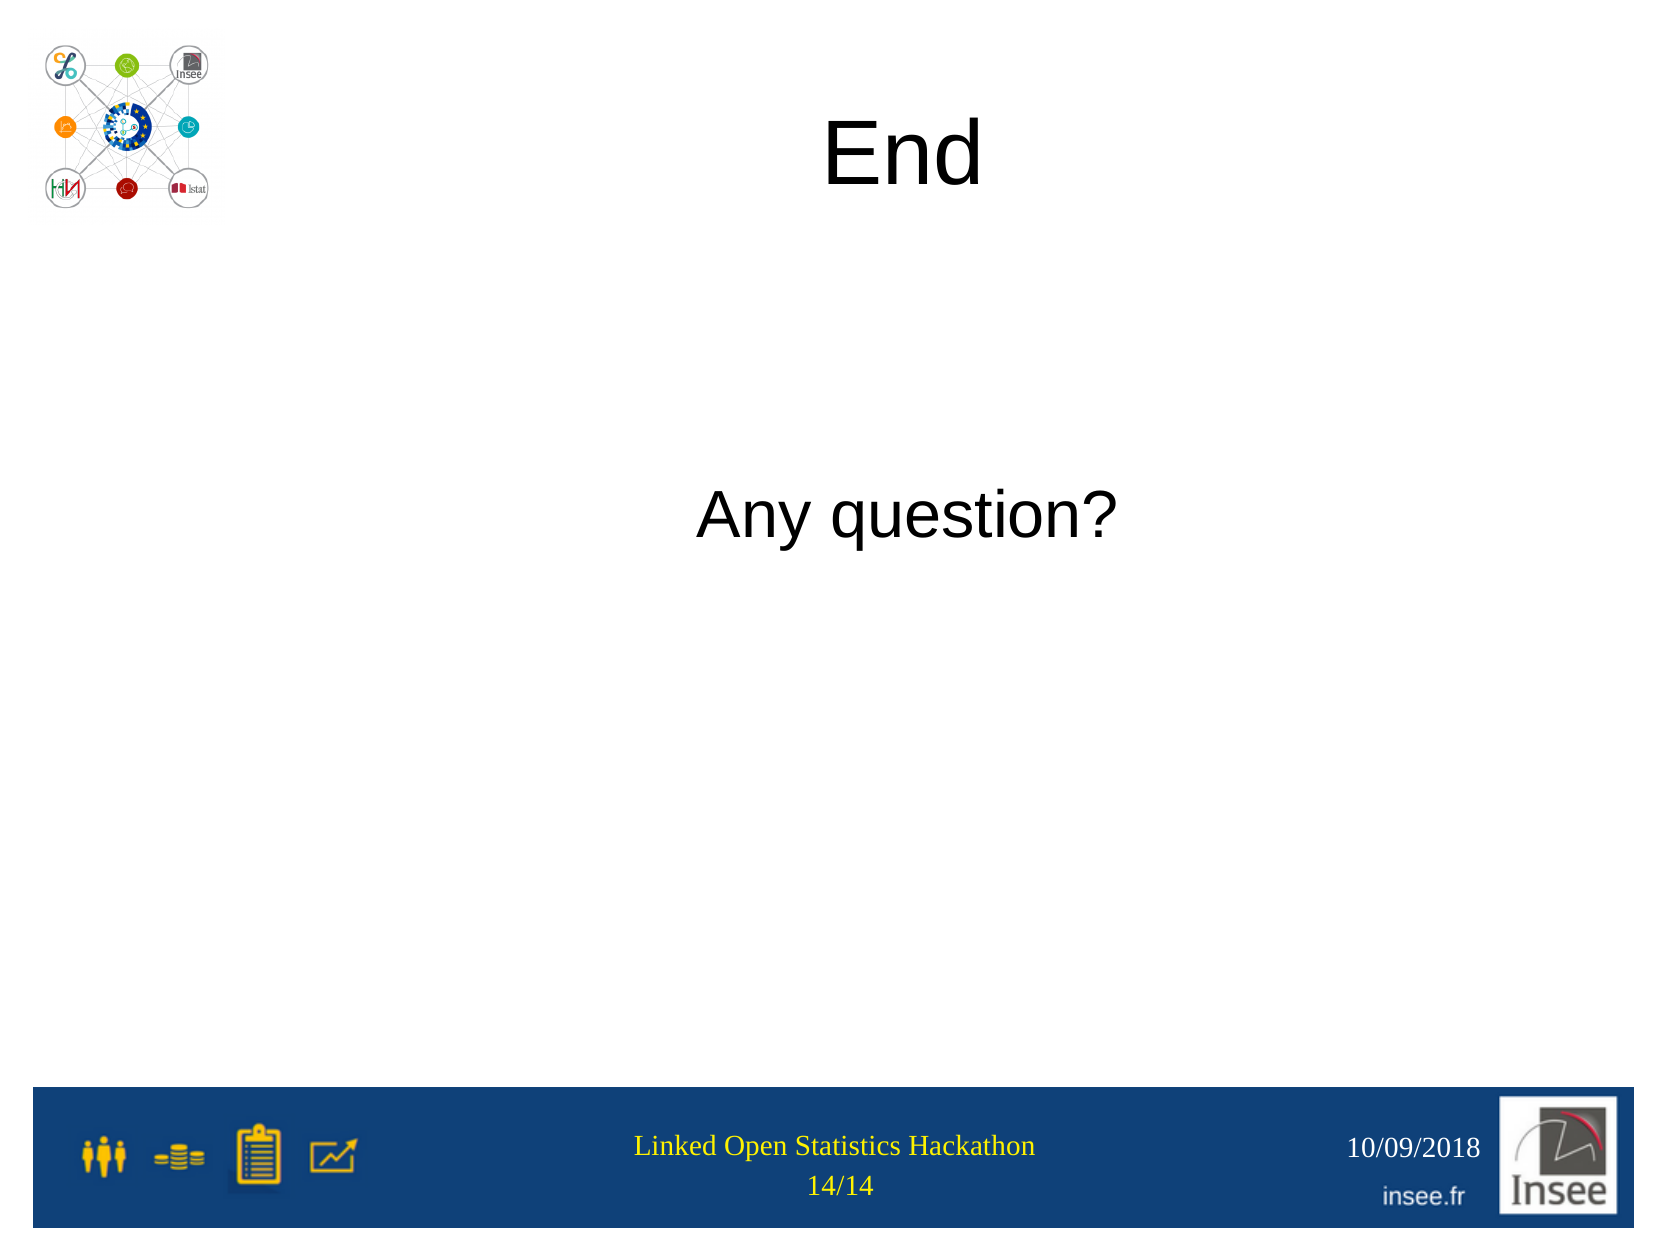

# End
Any question?
Linked Open Statistics Hackathon
14